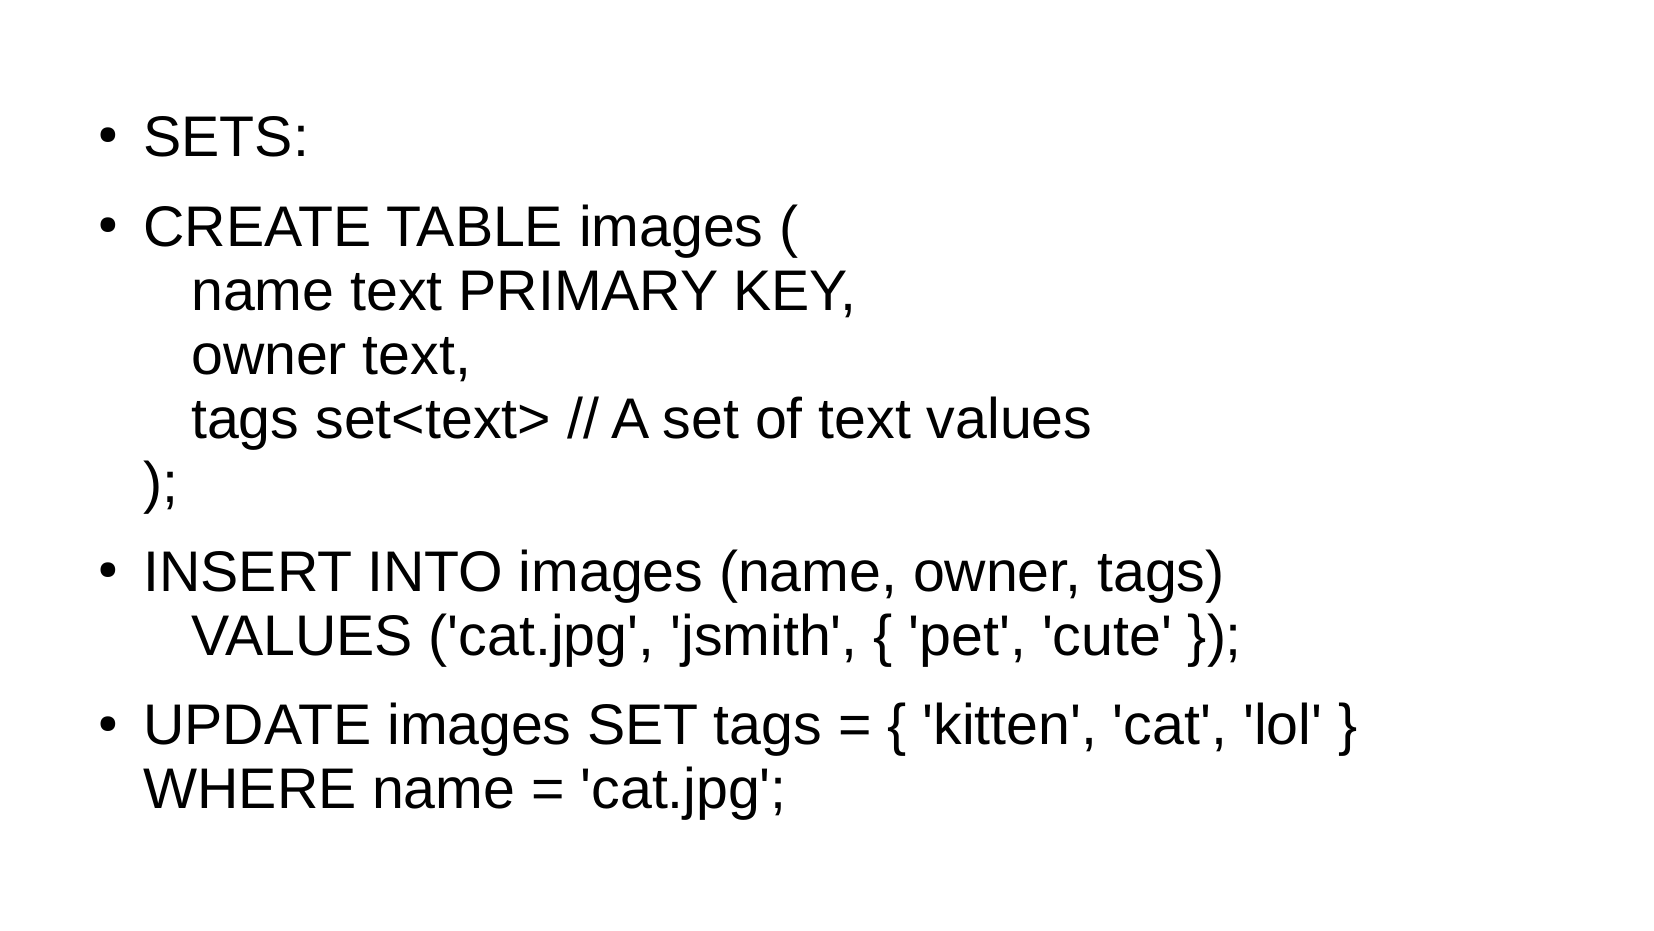

# SETS:
CREATE TABLE images (
 name text PRIMARY KEY,
 owner text,
 tags set<text> // A set of text values
);
INSERT INTO images (name, owner, tags)
 VALUES ('cat.jpg', 'jsmith', { 'pet', 'cute' });
UPDATE images SET tags = { 'kitten', 'cat', 'lol' } WHERE name = 'cat.jpg';